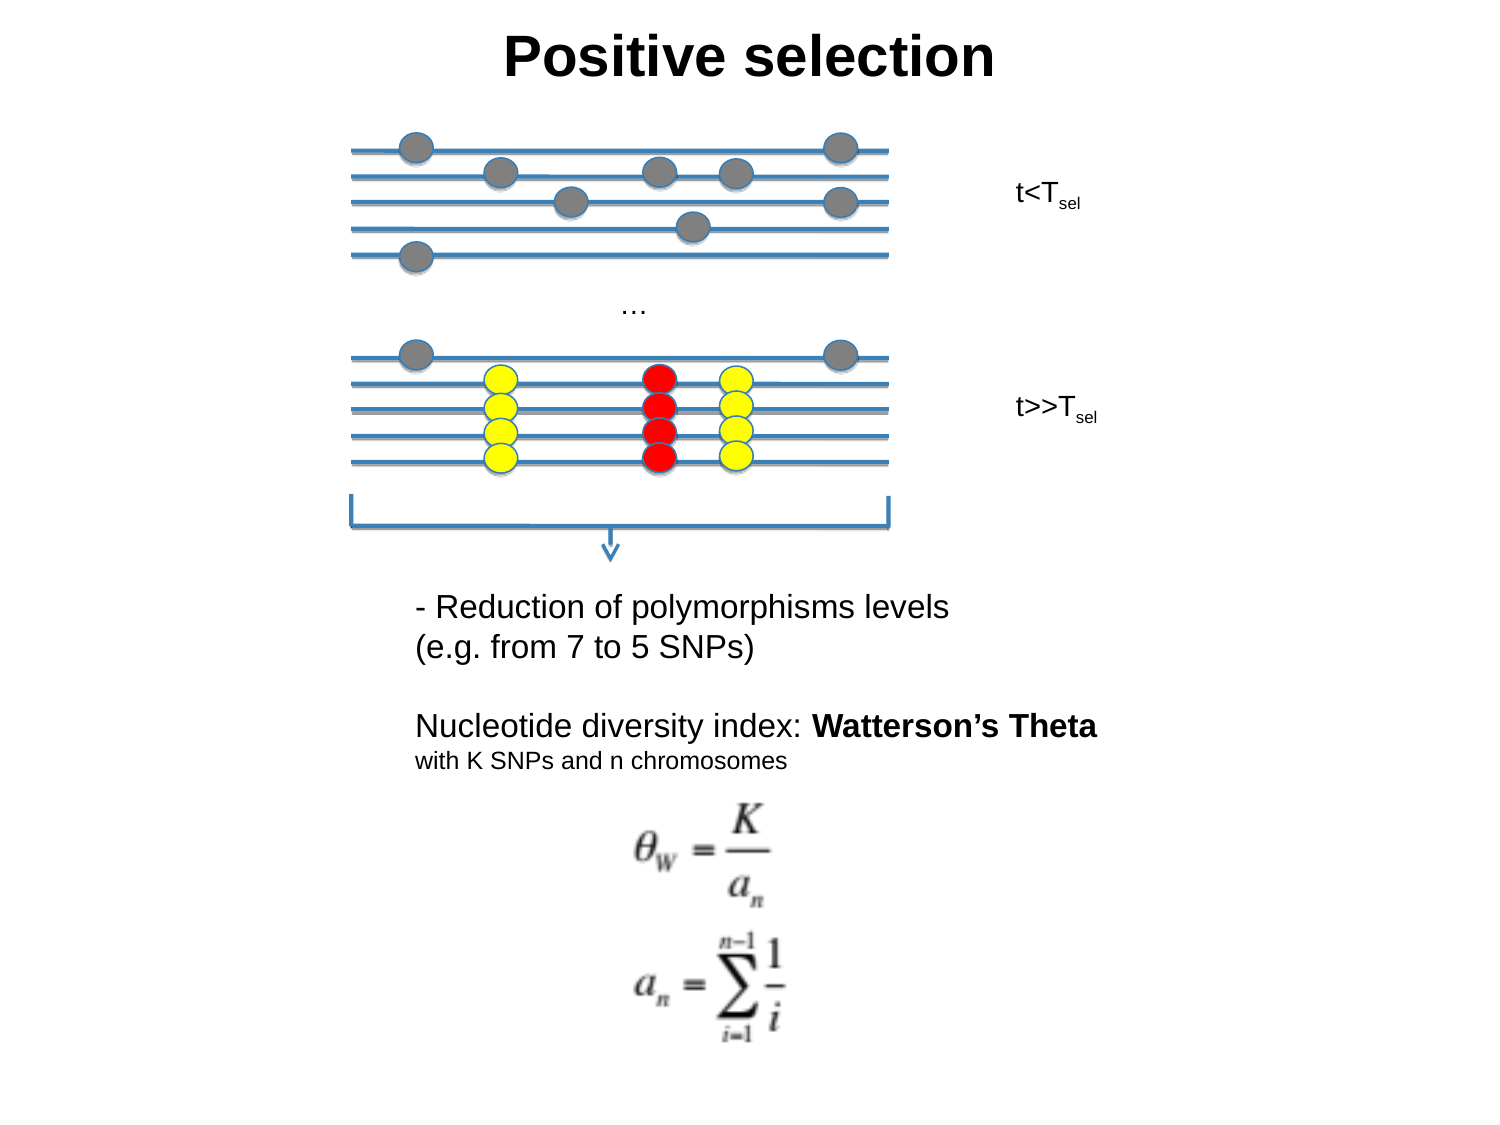

# Positive selection
t<Tsel
…
t>>Tsel
- Reduction of polymorphisms levels
(e.g. from 7 to 5 SNPs)
Nucleotide diversity index: Watterson’s Theta
with K SNPs and n chromosomes